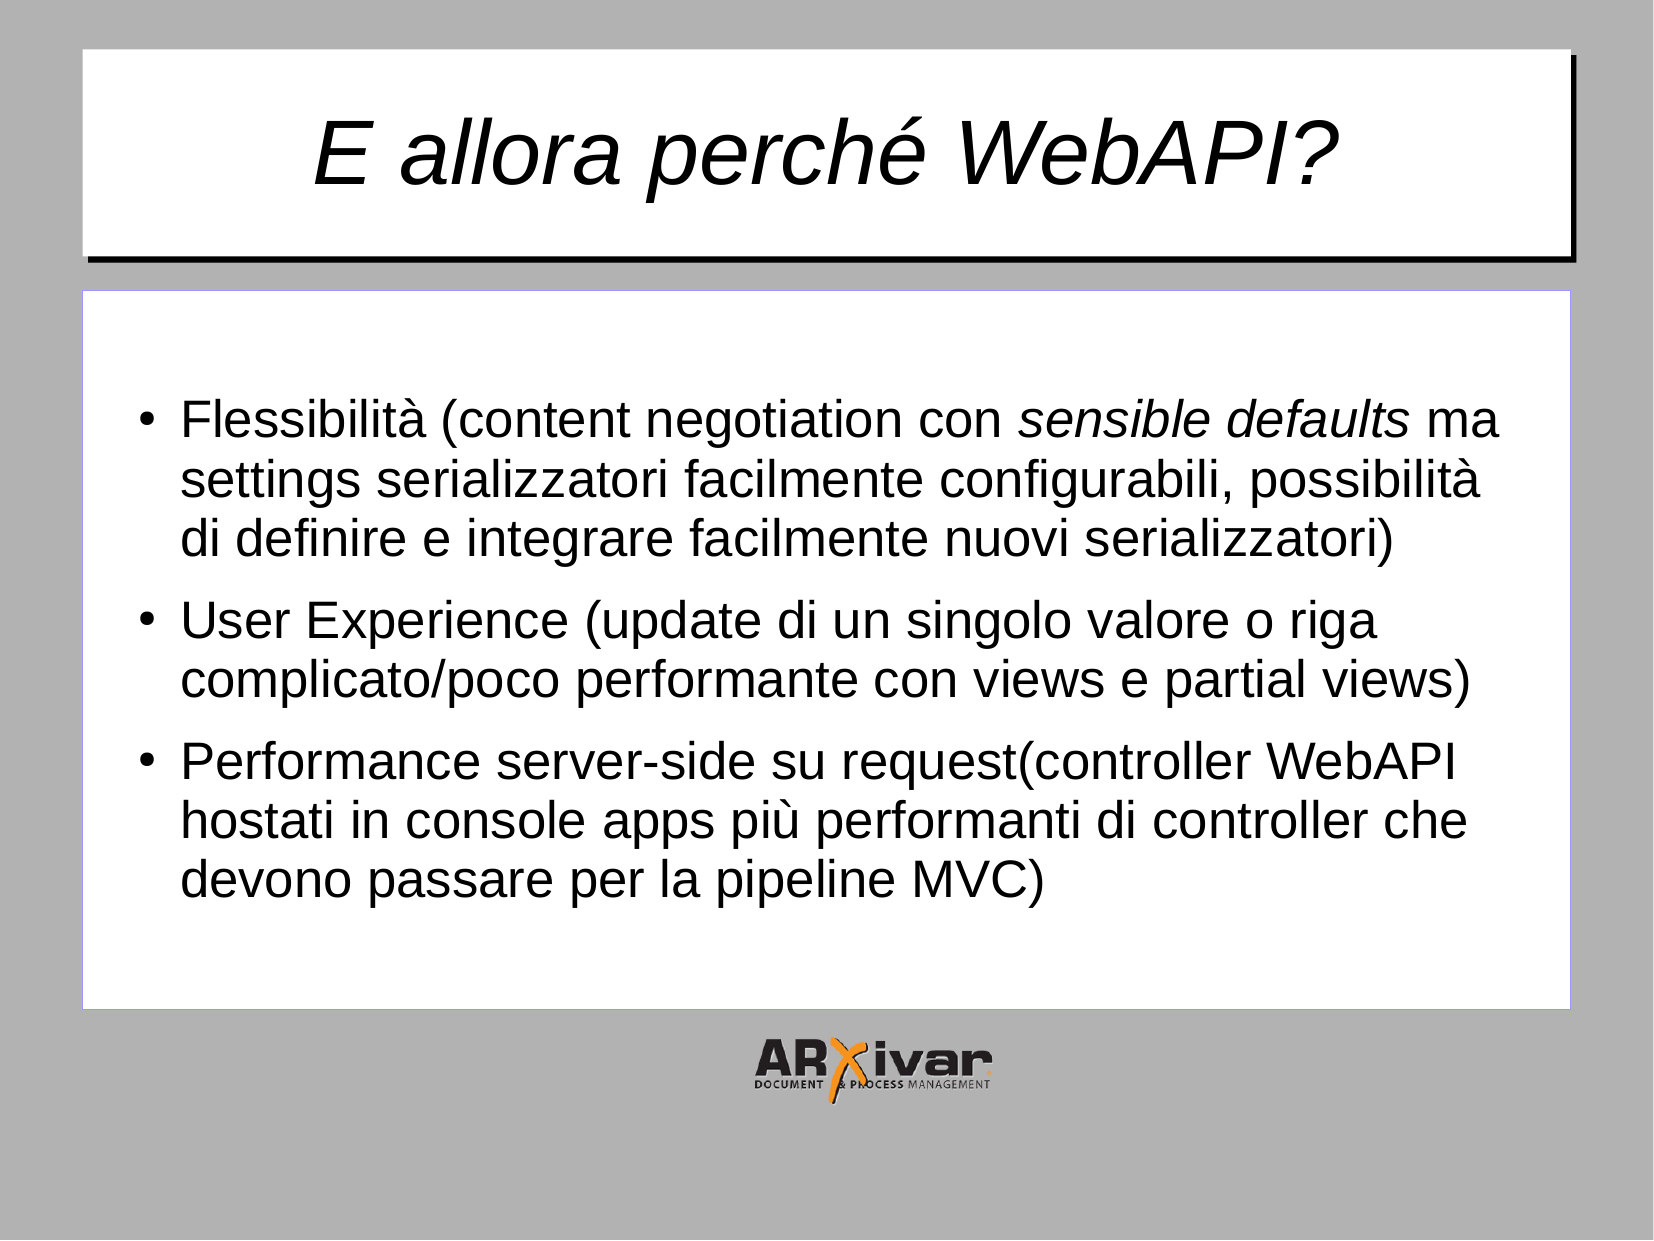

# E allora perché WebAPI?
Flessibilità (content negotiation con sensible defaults ma settings serializzatori facilmente configurabili, possibilità di definire e integrare facilmente nuovi serializzatori)
User Experience (update di un singolo valore o riga complicato/poco performante con views e partial views)
Performance server-side su request(controller WebAPI hostati in console apps più performanti di controller che devono passare per la pipeline MVC)